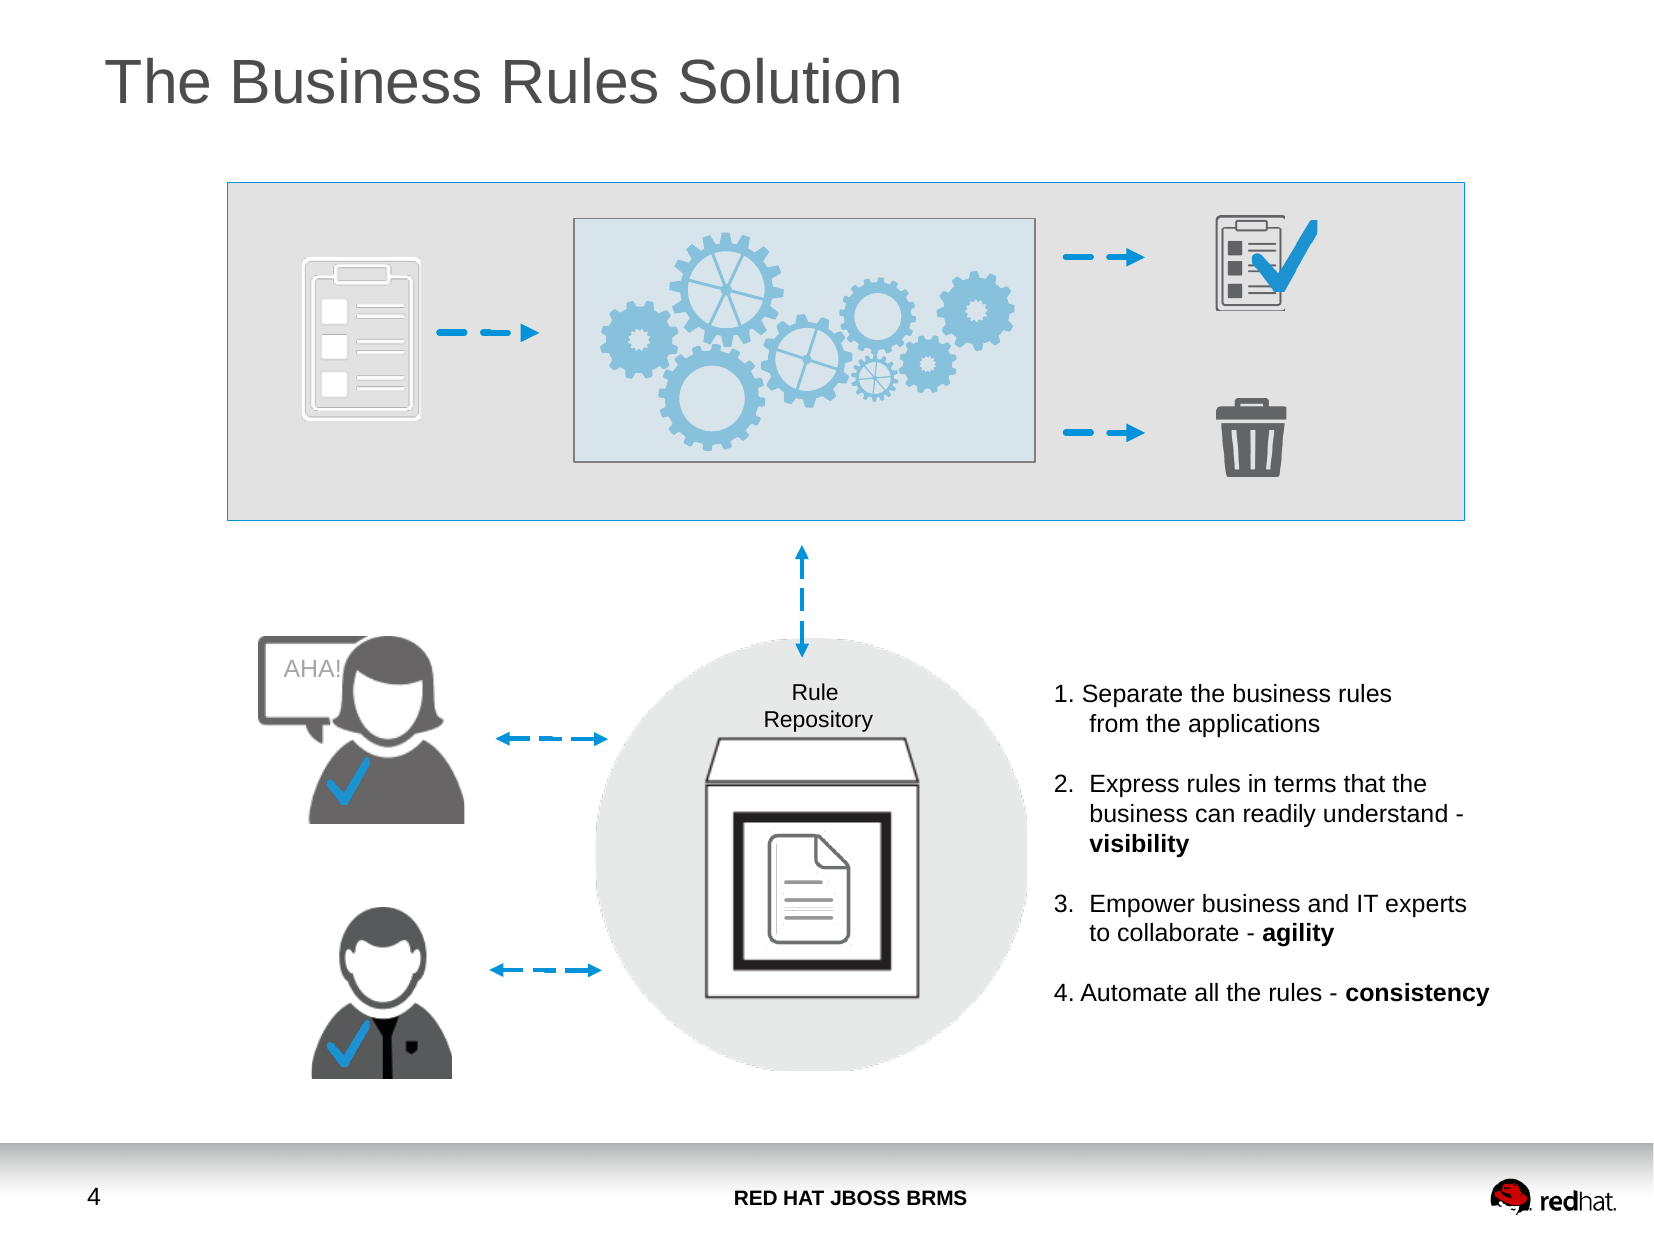

The Business Rules Solution
AHA!
Rule
Repository
1. Separate the business rules
	from the applications
Express rules in terms that the business can readily understand - visibility
Empower business and IT experts
to collaborate - agility
4. Automate all the rules - consistency